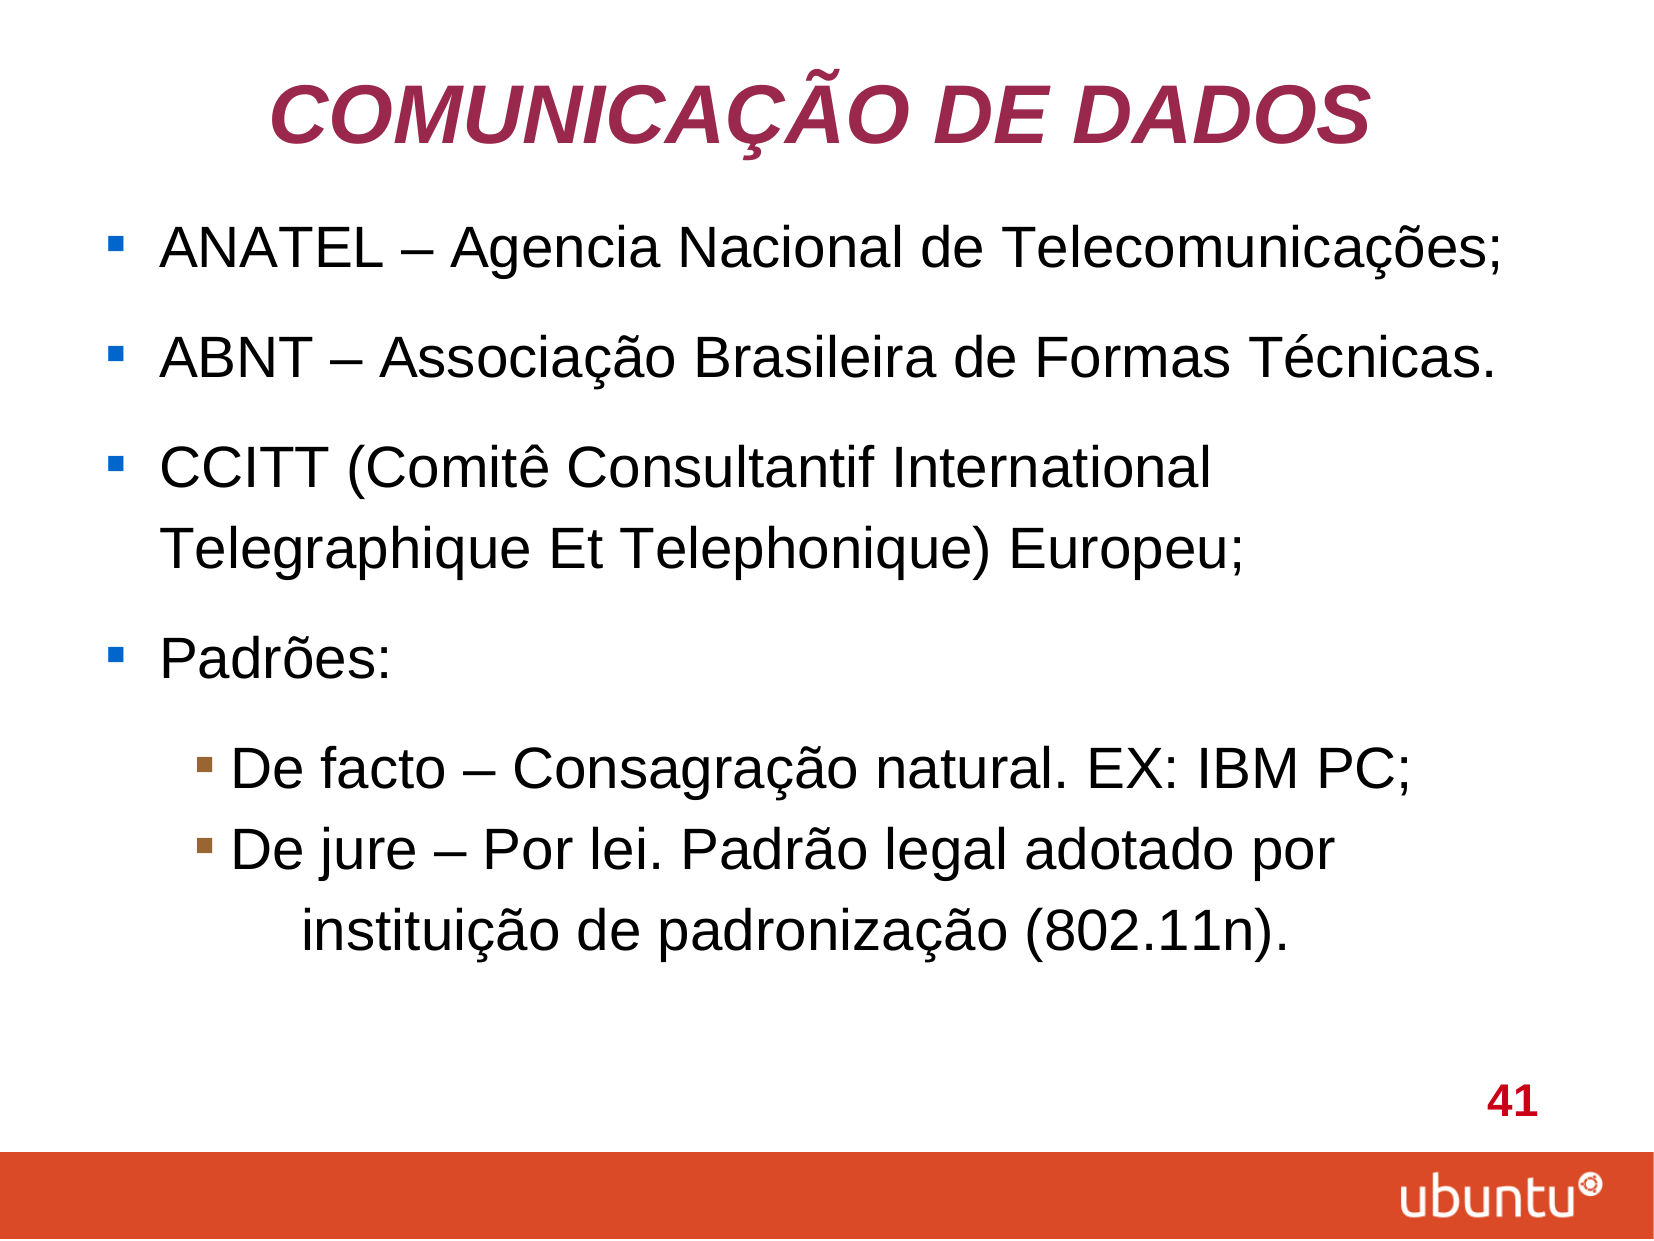

# COMUNICAÇÃO DE DADOS
ANATEL – Agencia Nacional de Telecomunicações;
ABNT – Associação Brasileira de Formas Técnicas.
CCITT (Comitê Consultantif International Telegraphique Et Telephonique) Europeu;
Padrões:
De facto – Consagração natural. EX: IBM PC;
De jure – Por lei. Padrão legal adotado por instituição de padronização (802.11n).